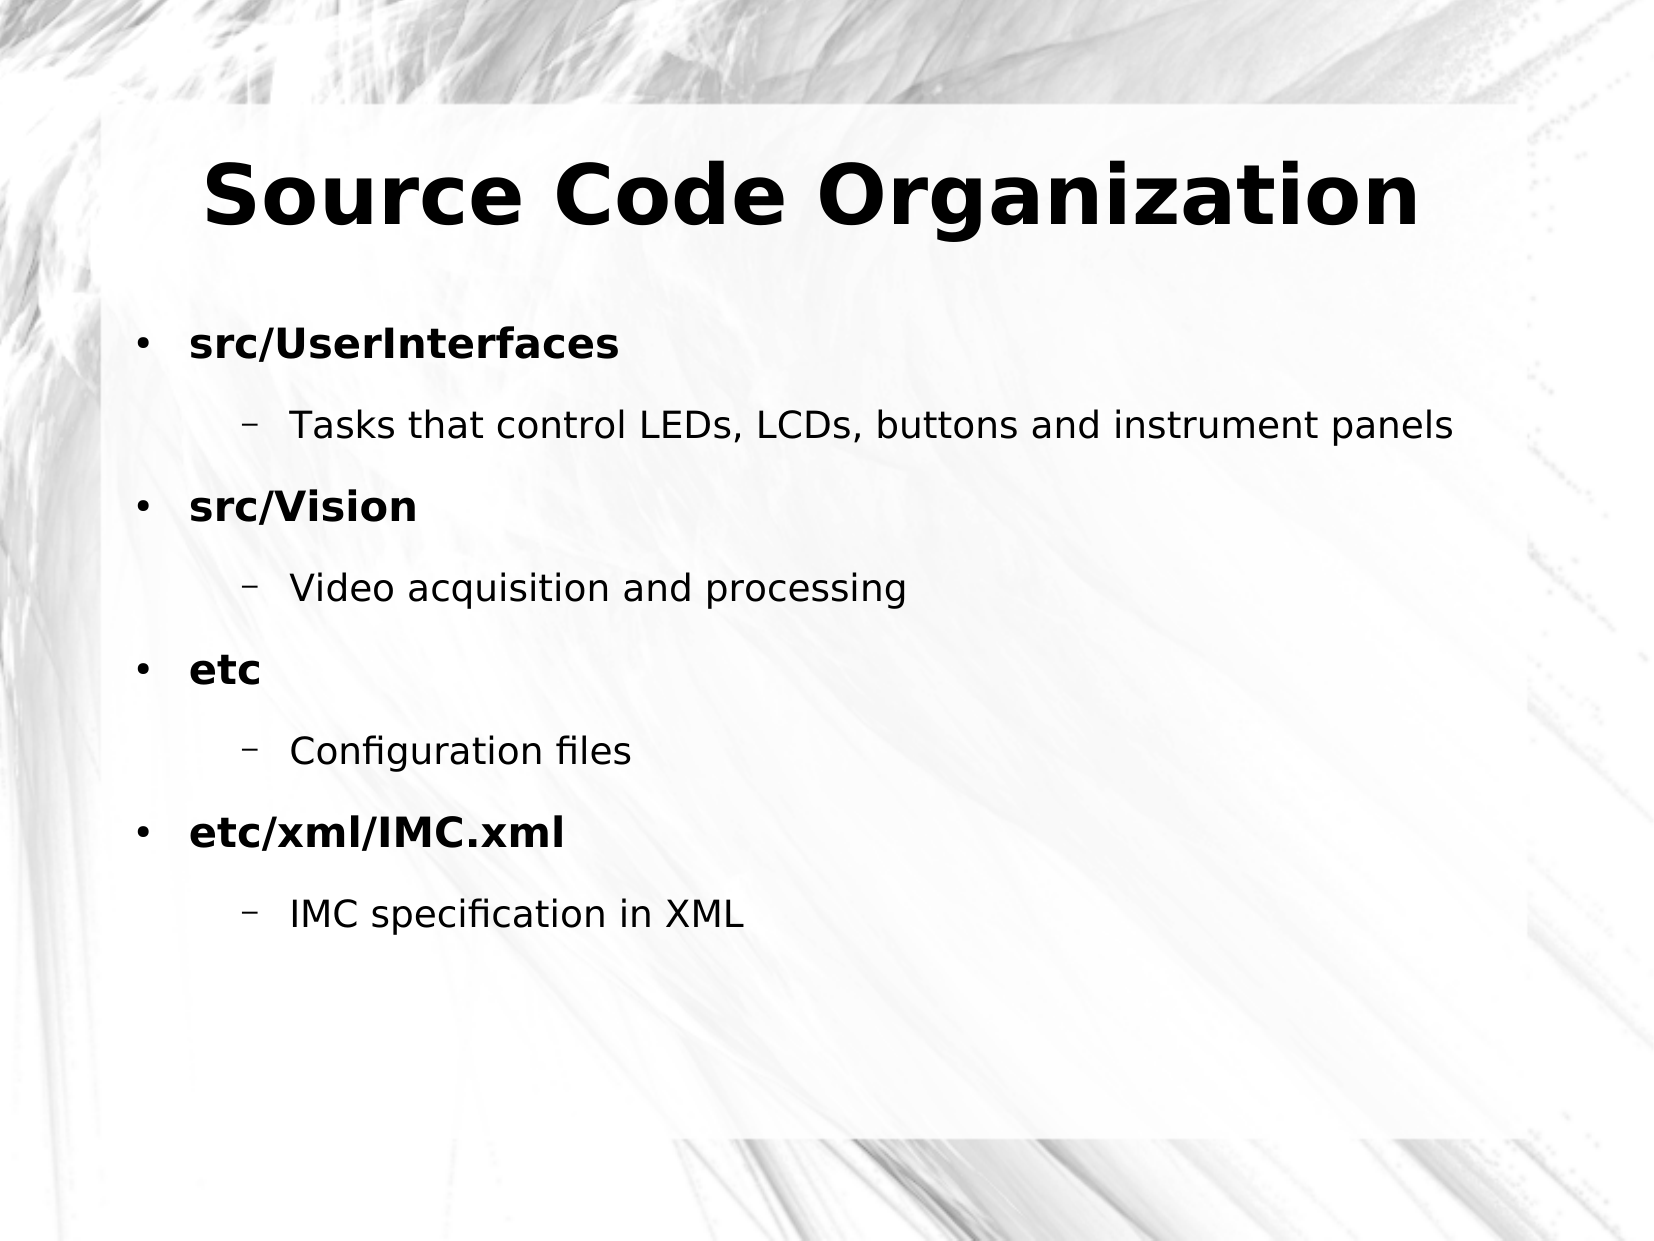

# Source Code Organization
src/UserInterfaces
Tasks that control LEDs, LCDs, buttons and instrument panels
src/Vision
Video acquisition and processing
etc
Configuration files
etc/xml/IMC.xml
IMC specification in XML